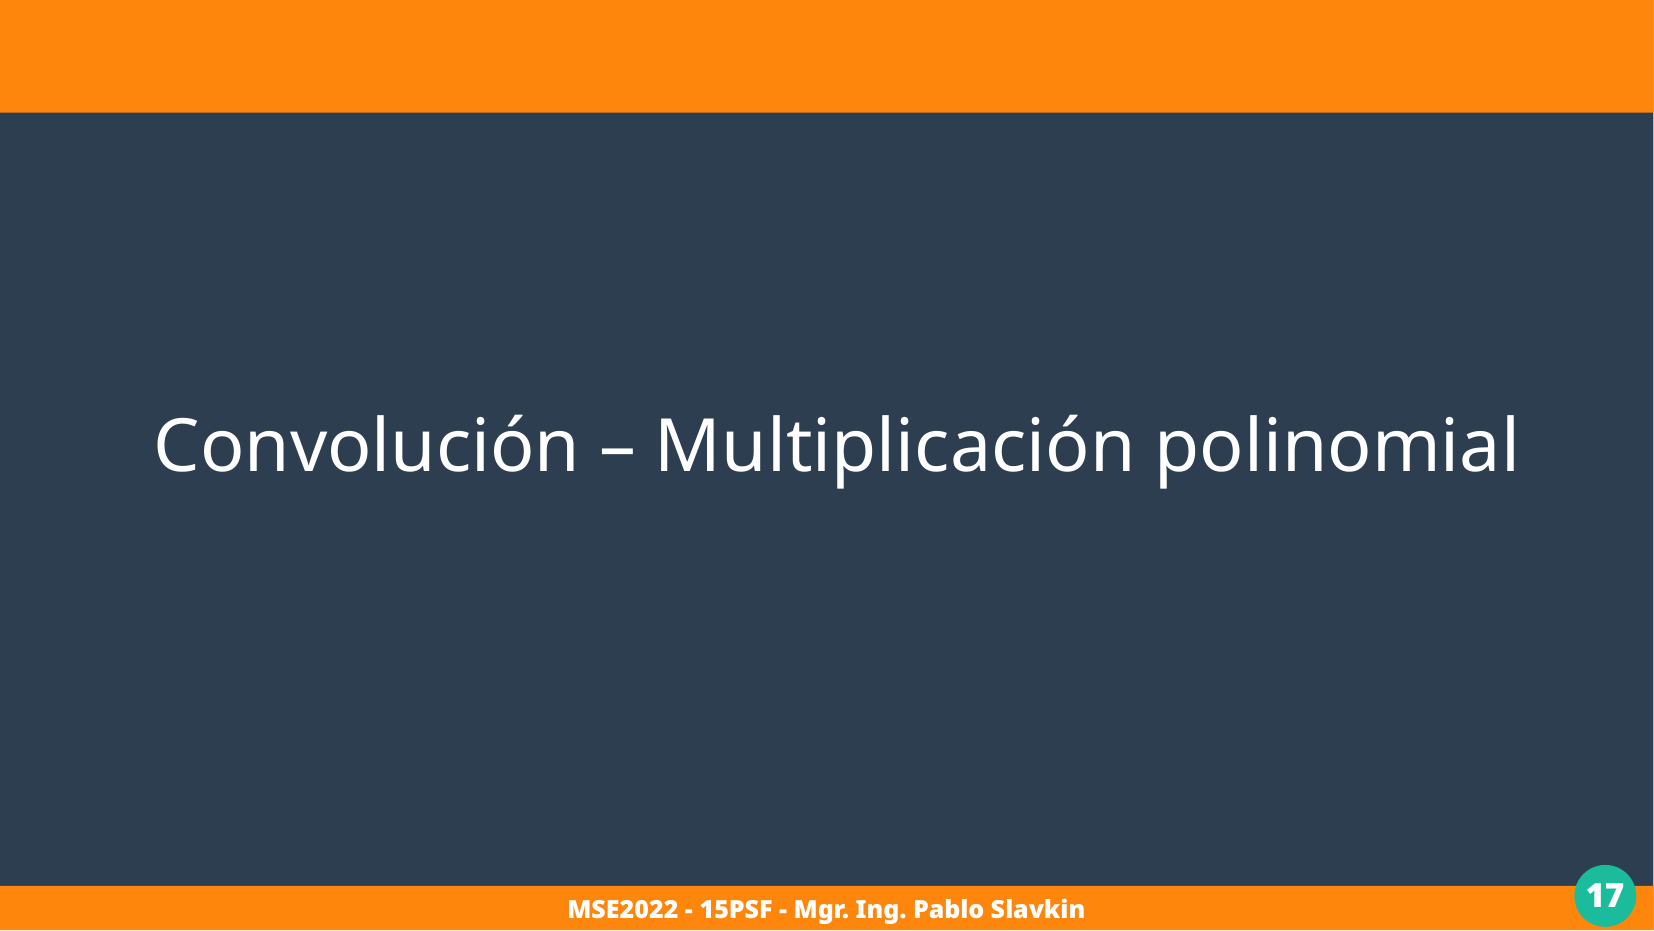

# Convolución – Multiplicación polinomial
MSE2022 - 15PSF - Mgr. Ing. Pablo Slavkin